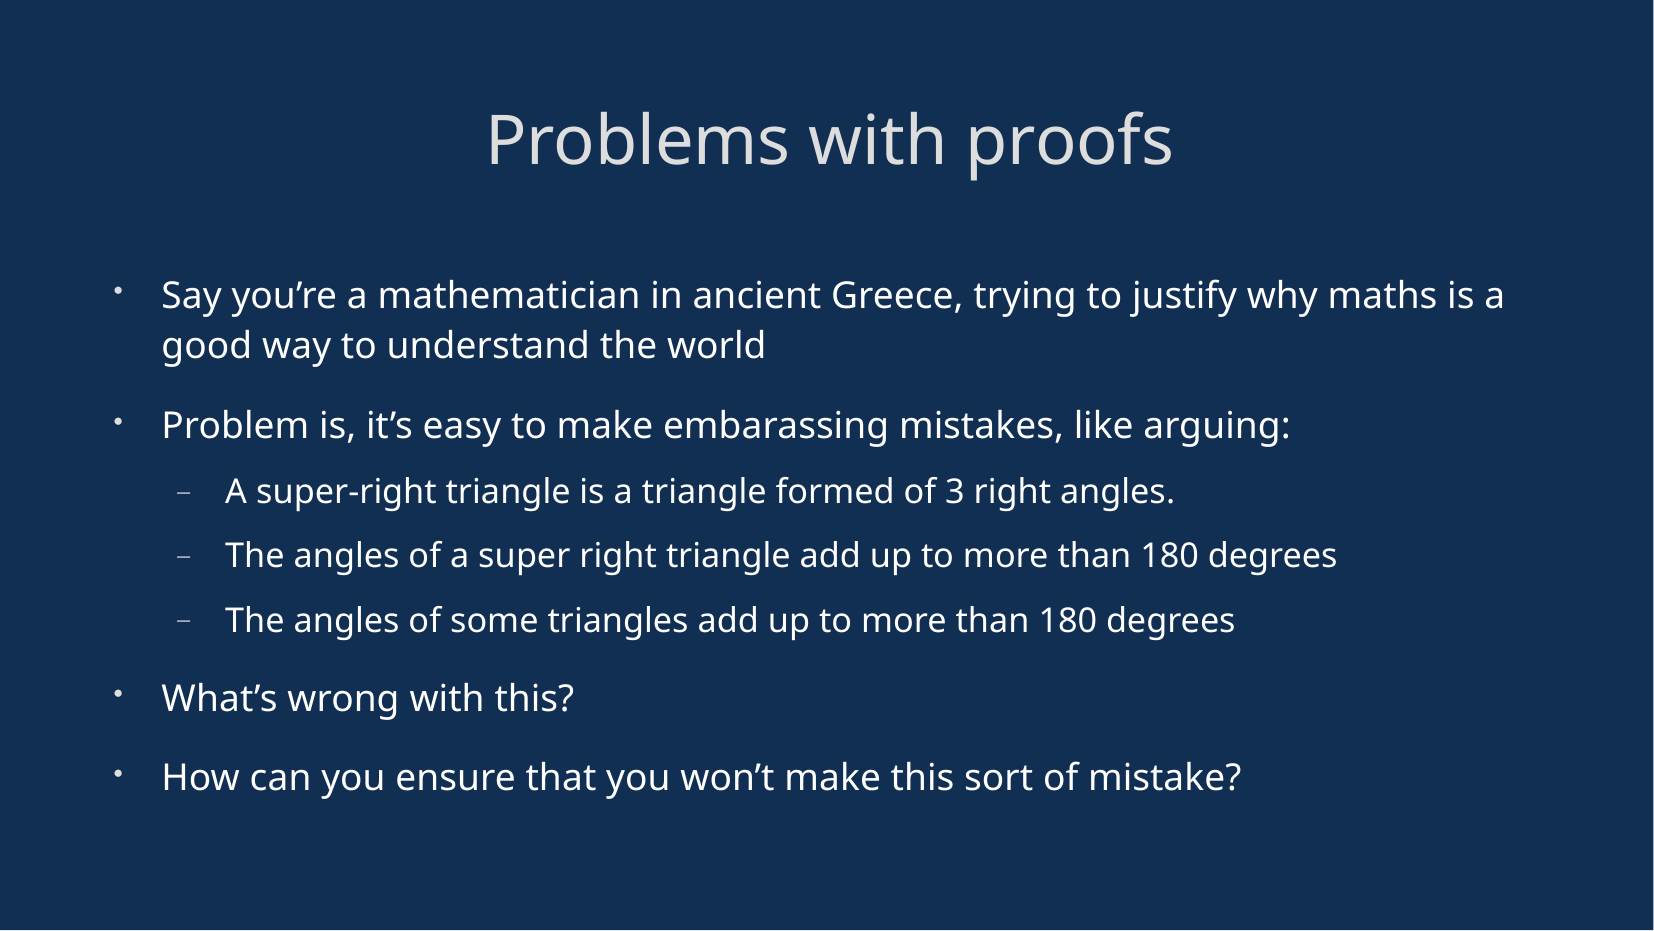

# Problems with proofs
Say you’re a mathematician in ancient Greece, trying to justify why maths is a good way to understand the world
Problem is, it’s easy to make embarassing mistakes, like arguing:
A super-right triangle is a triangle formed of 3 right angles.
The angles of a super right triangle add up to more than 180 degrees
The angles of some triangles add up to more than 180 degrees
What’s wrong with this?
How can you ensure that you won’t make this sort of mistake?